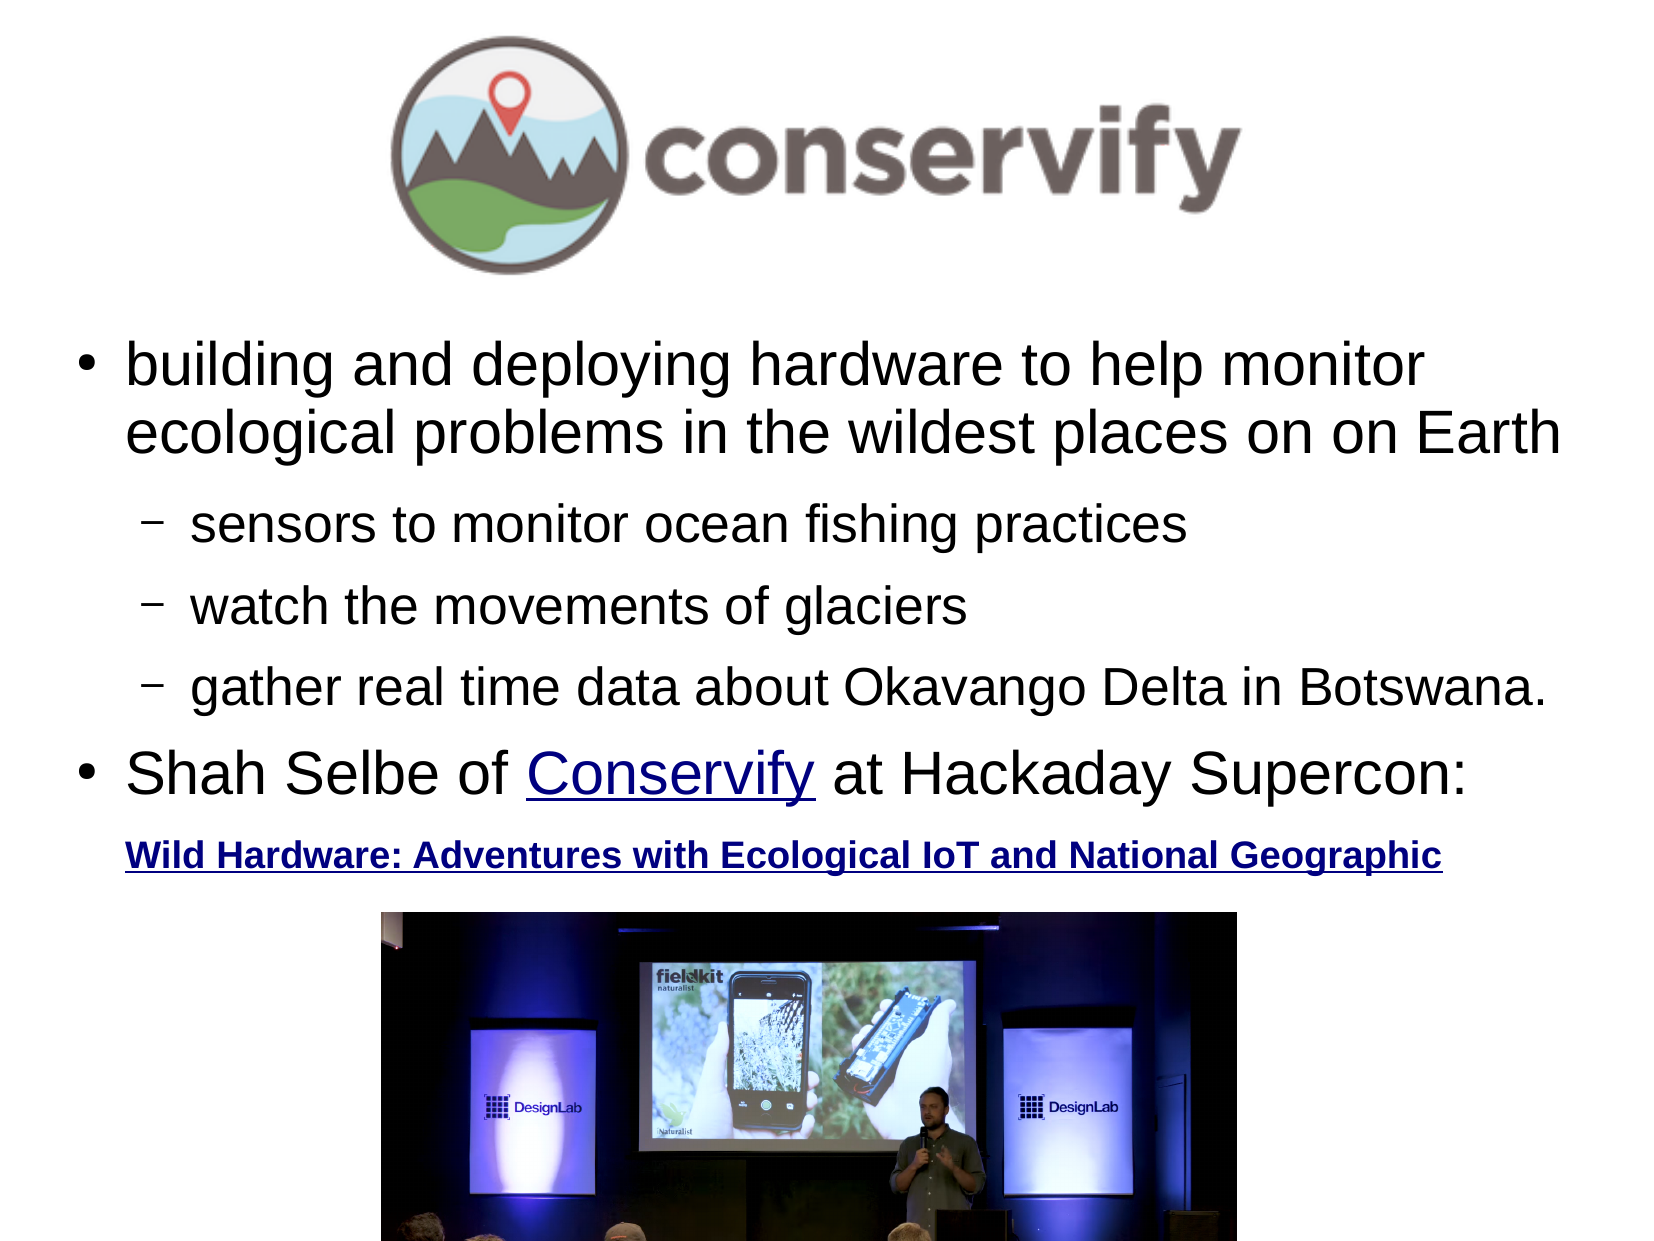

#
building and deploying hardware to help monitor ecological problems in the wildest places on on Earth
sensors to monitor ocean fishing practices
watch the movements of glaciers
gather real time data about Okavango Delta in Botswana.
Shah Selbe of Conservify at Hackaday Supercon:
Wild Hardware: Adventures with Ecological IoT and National Geographic